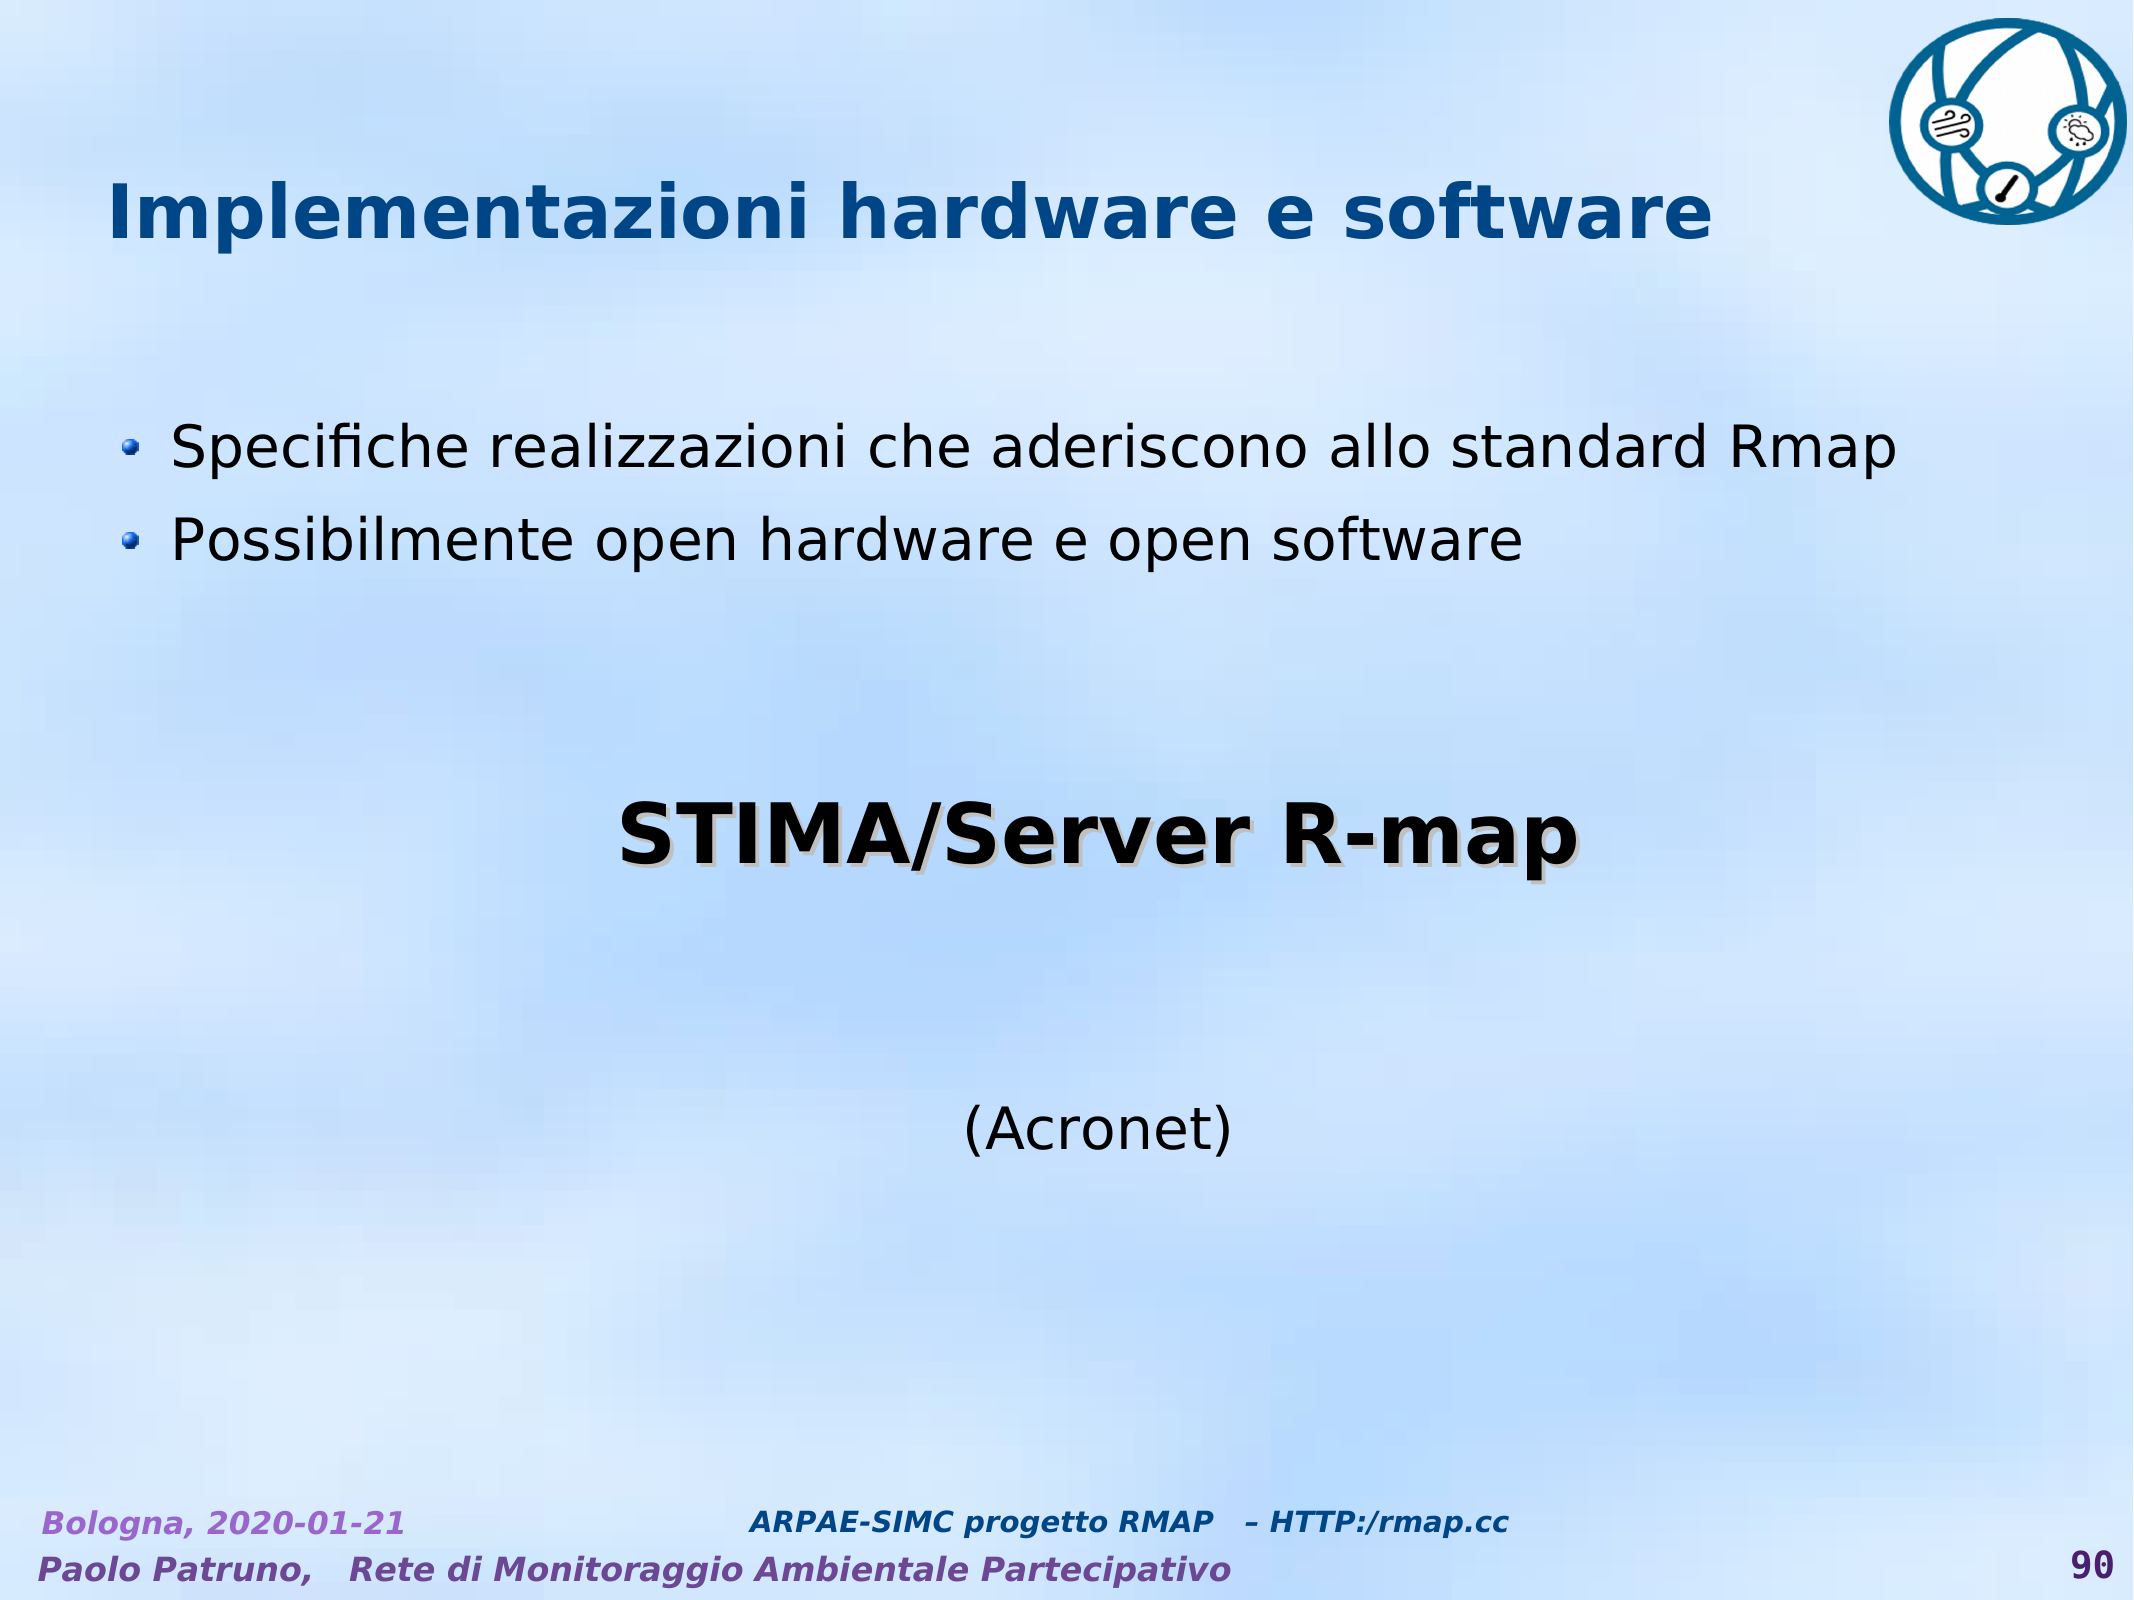

# Implementazioni hardware e software
Specifiche realizzazioni che aderiscono allo standard Rmap
Possibilmente open hardware e open software
STIMA/Server R-map
(Acronet)